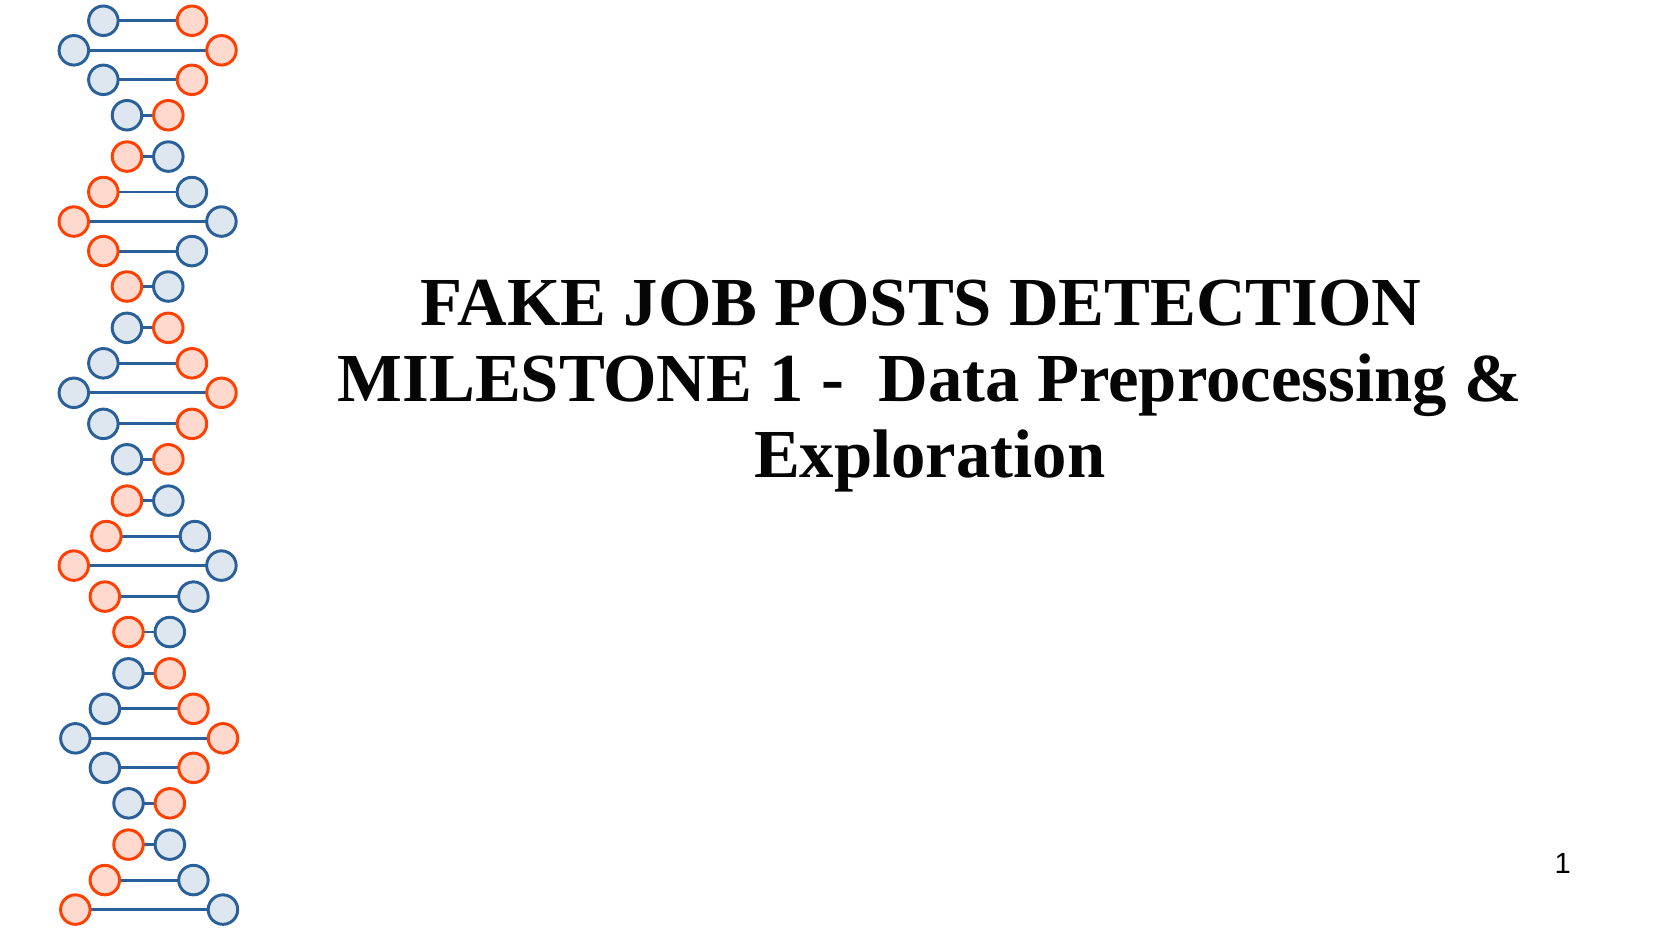

# FAKE JOB POSTS DETECTION MILESTONE 1 - Data Preprocessing & Exploration
1